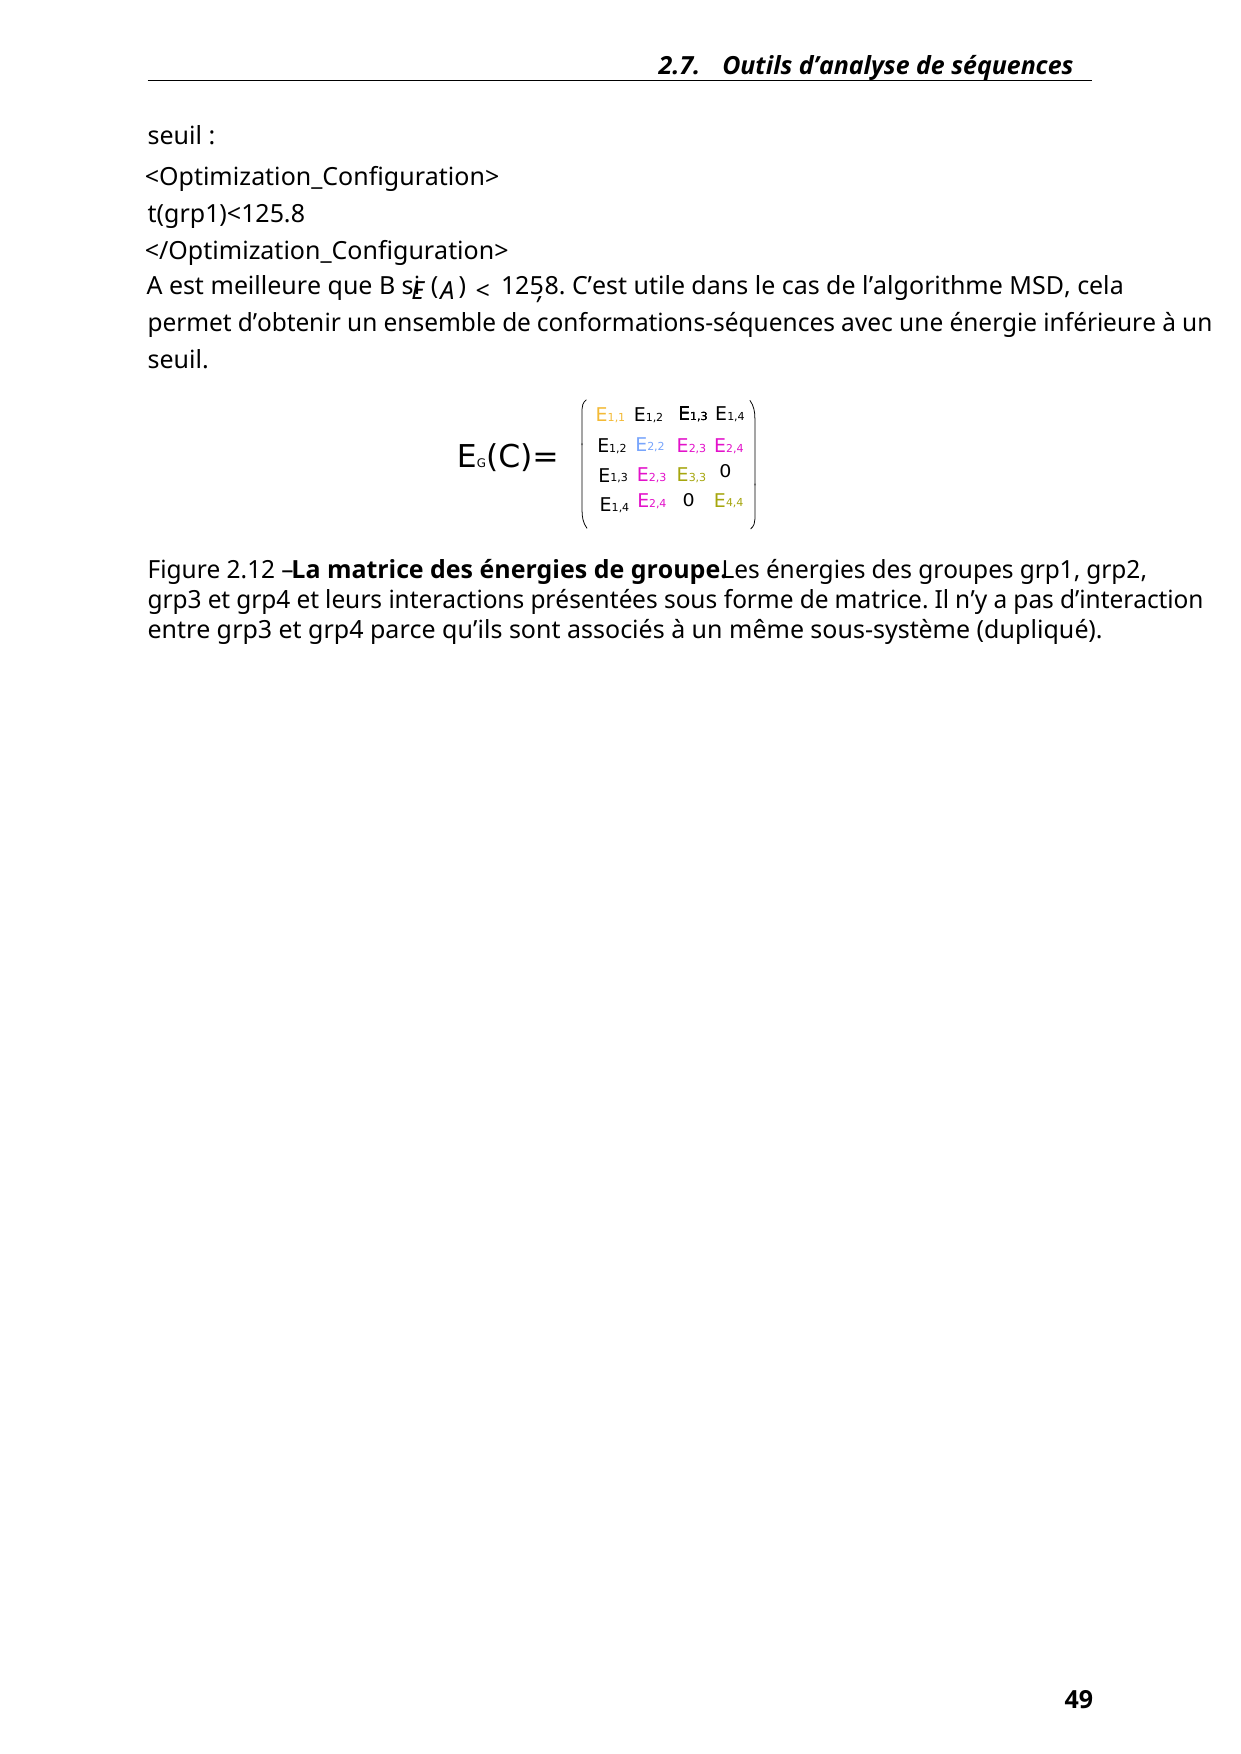

2.7.
Outils d’analyse de séquences
seuil :
<Optimization_Configuration>
t(grp1)<125.8
</Optimization_Configuration>
A est meilleure que B si
(
)
125
8. C’est utile dans le cas de l’algorithme MSD, cela
E
A
<
,
permet d’obtenir un ensemble de conformations-séquences avec une énergie inférieure à un
seuil.
E
E
E
E
E
E
1,3
1,3
1,3
1,4
1,1
1,2
E
E
E
E
E
(C)=
2,2
1,2
2,3
,4
2
G
0
E
E
E
3,3
2,3
1,3
E
E
0
E
,4
4
,4
2
1,4
Figure 2.12 –
La matrice des énergies de groupe.
Les énergies des groupes grp1, grp2,
grp3 et grp4 et leurs interactions présentées sous forme de matrice. Il n’y a pas d’interaction
entre grp3 et grp4 parce qu’ils sont associés à un même sous-système (dupliqué).
49